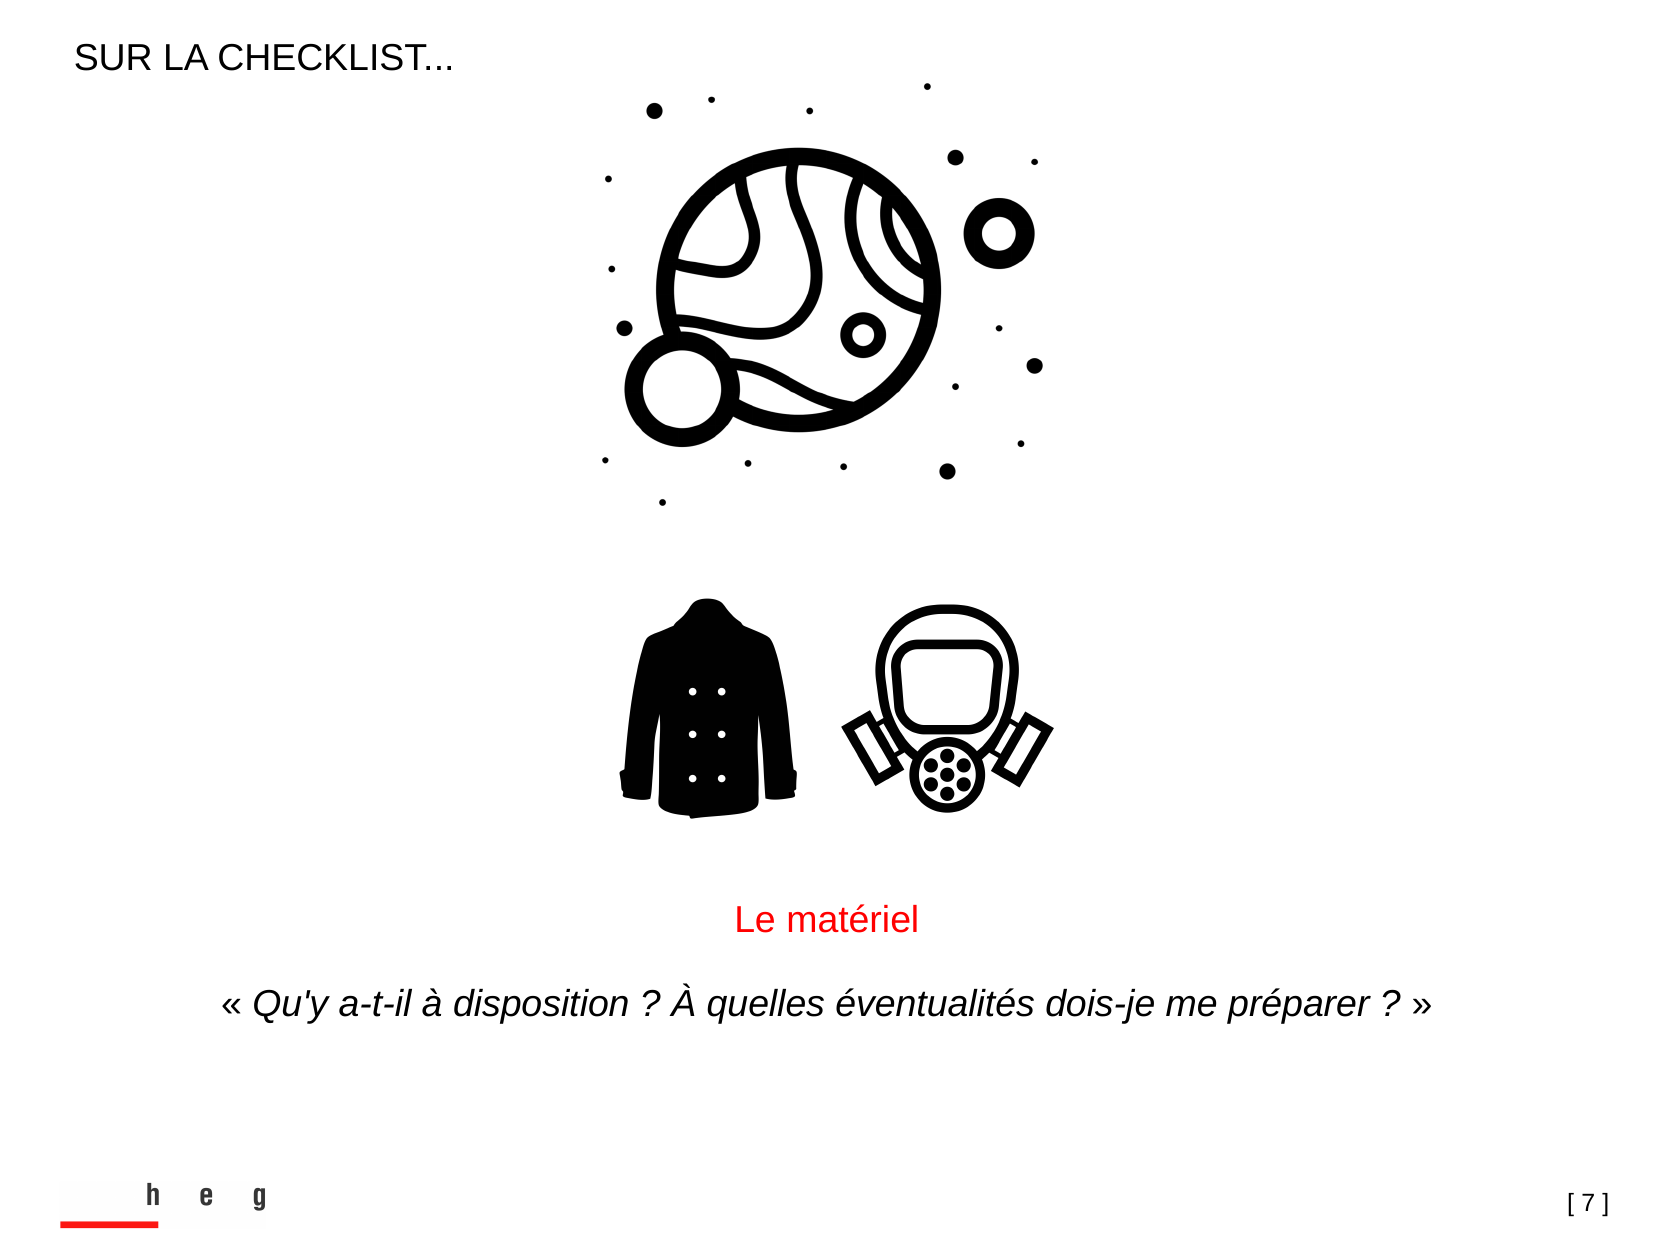

SUR LA CHECKLIST...
Le matériel
« Qu'y a-t-il à disposition ? À quelles éventualités dois-je me préparer ? »